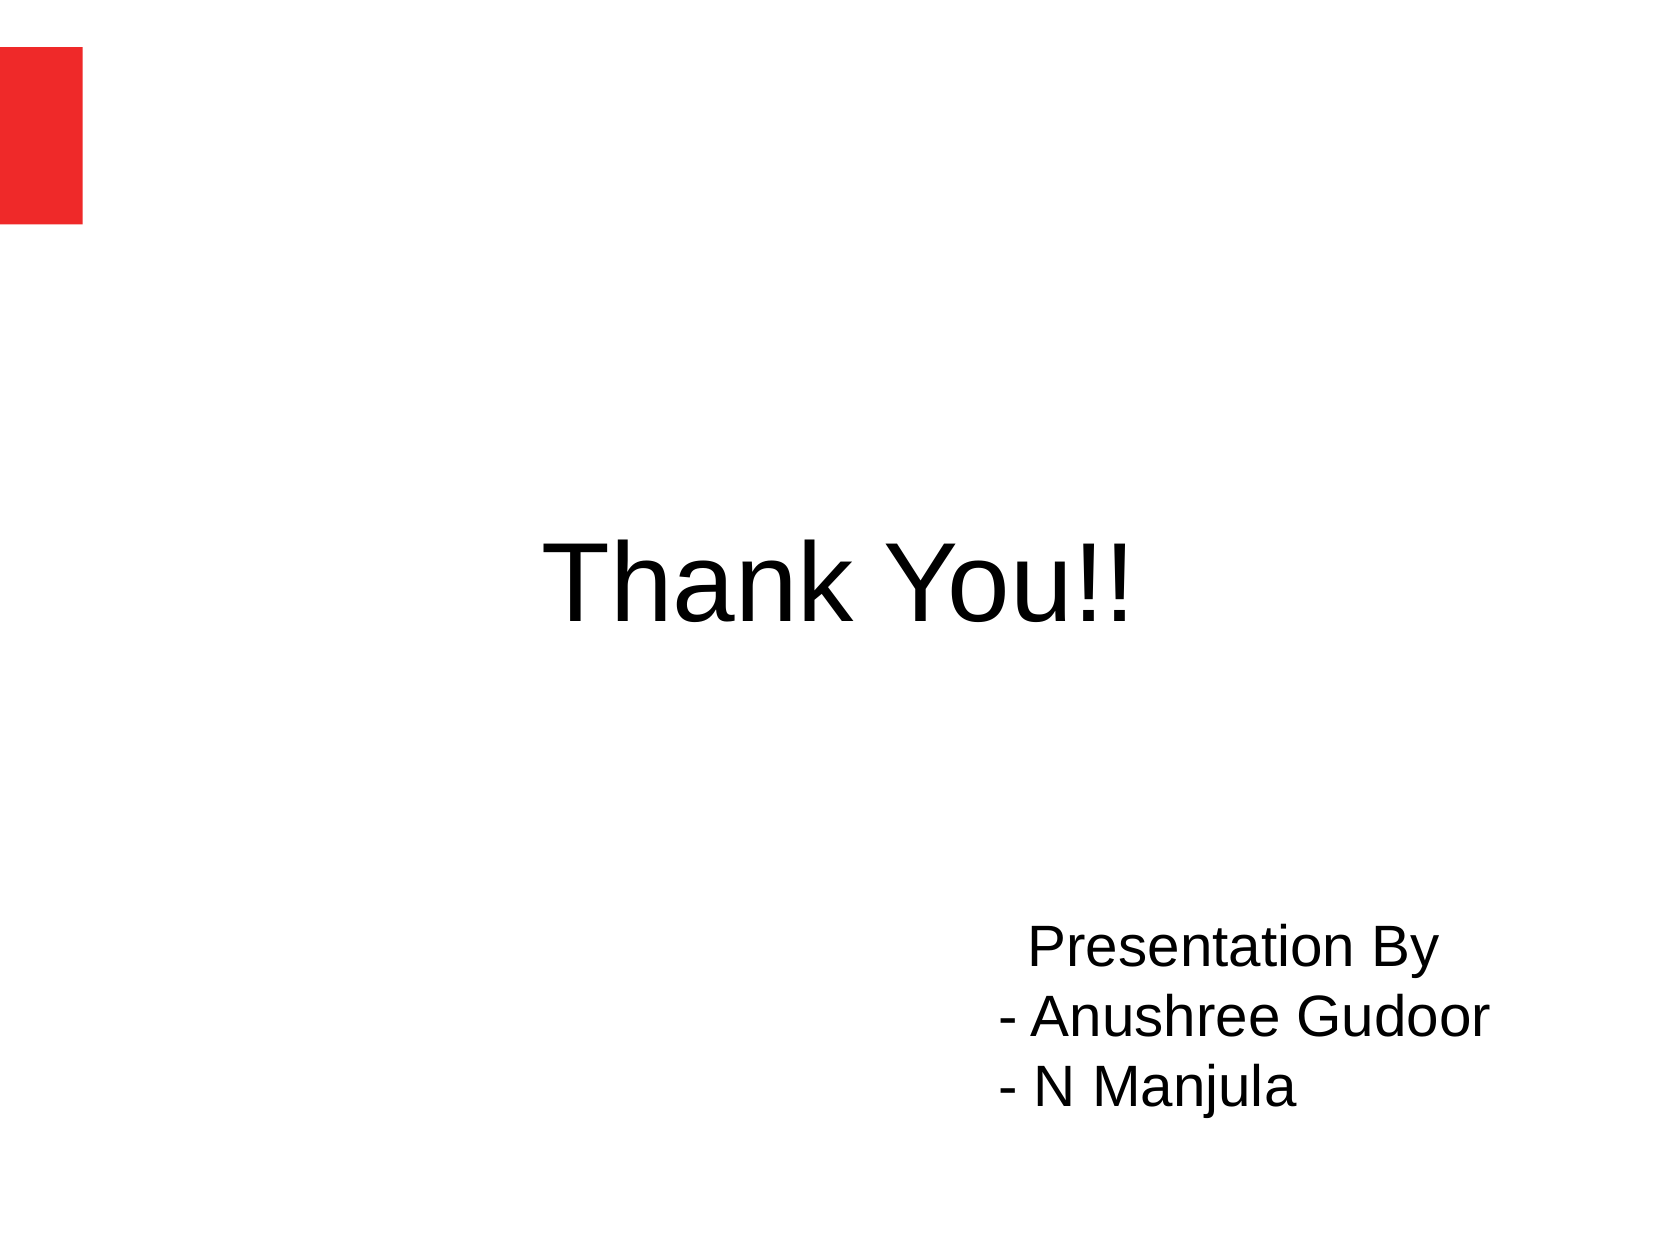

Thank You!!
Presentation By
		- Anushree Gudoor
		- N Manjula